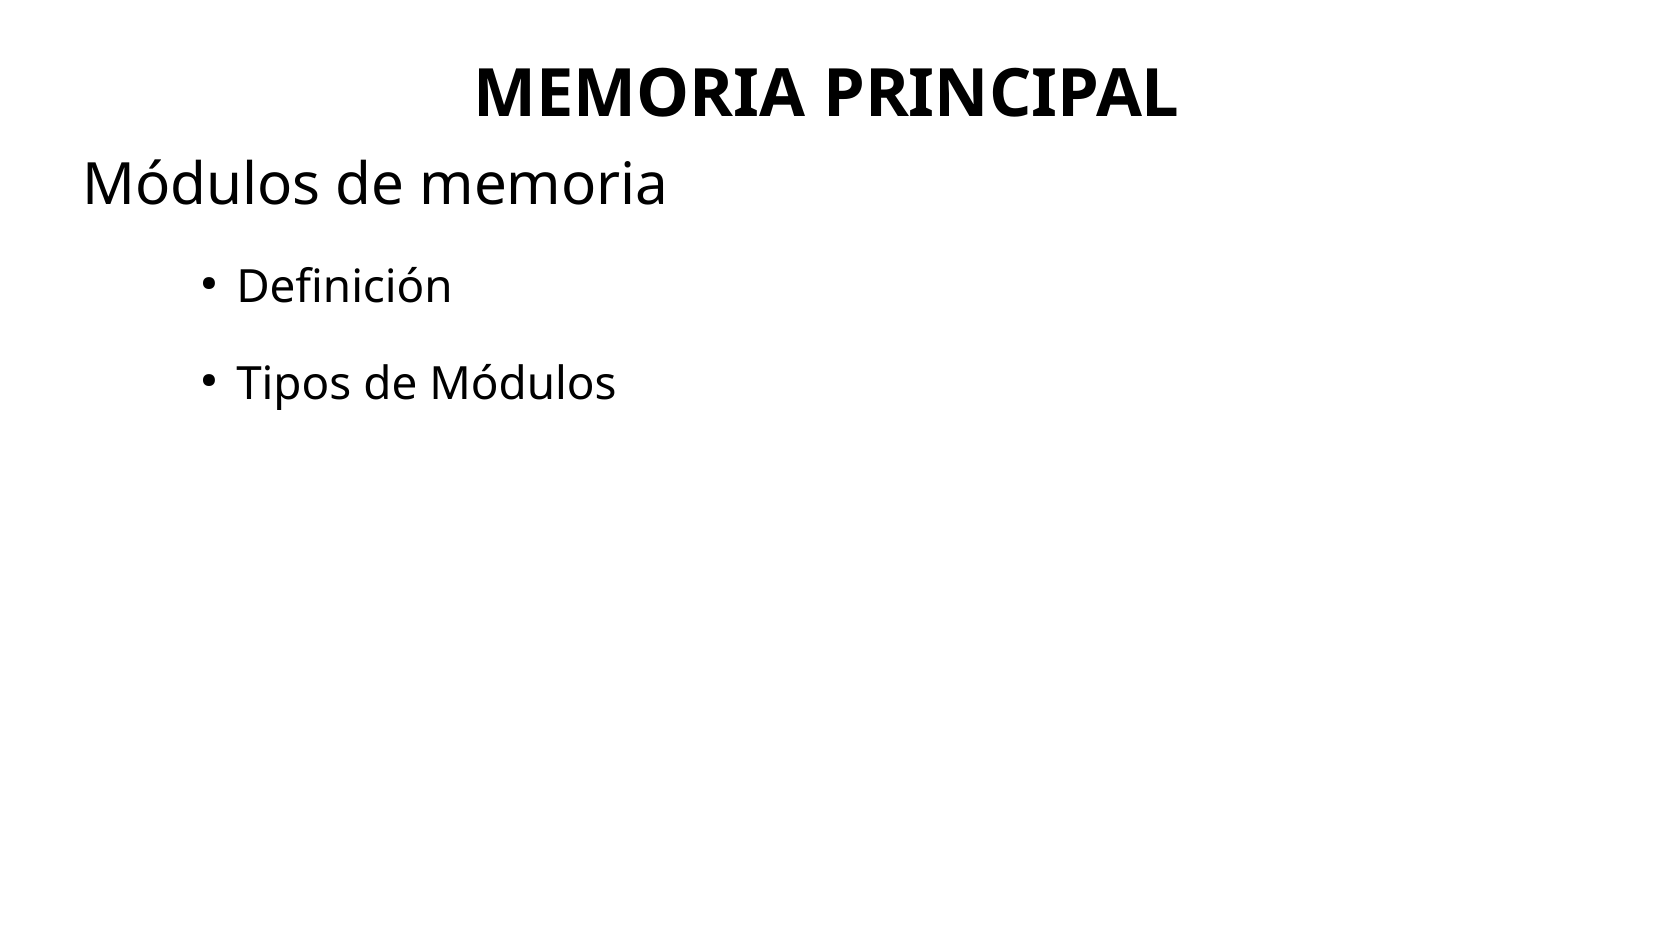

# MEMORIA PRINCIPAL
Módulos de memoria
Definición
Tipos de Módulos